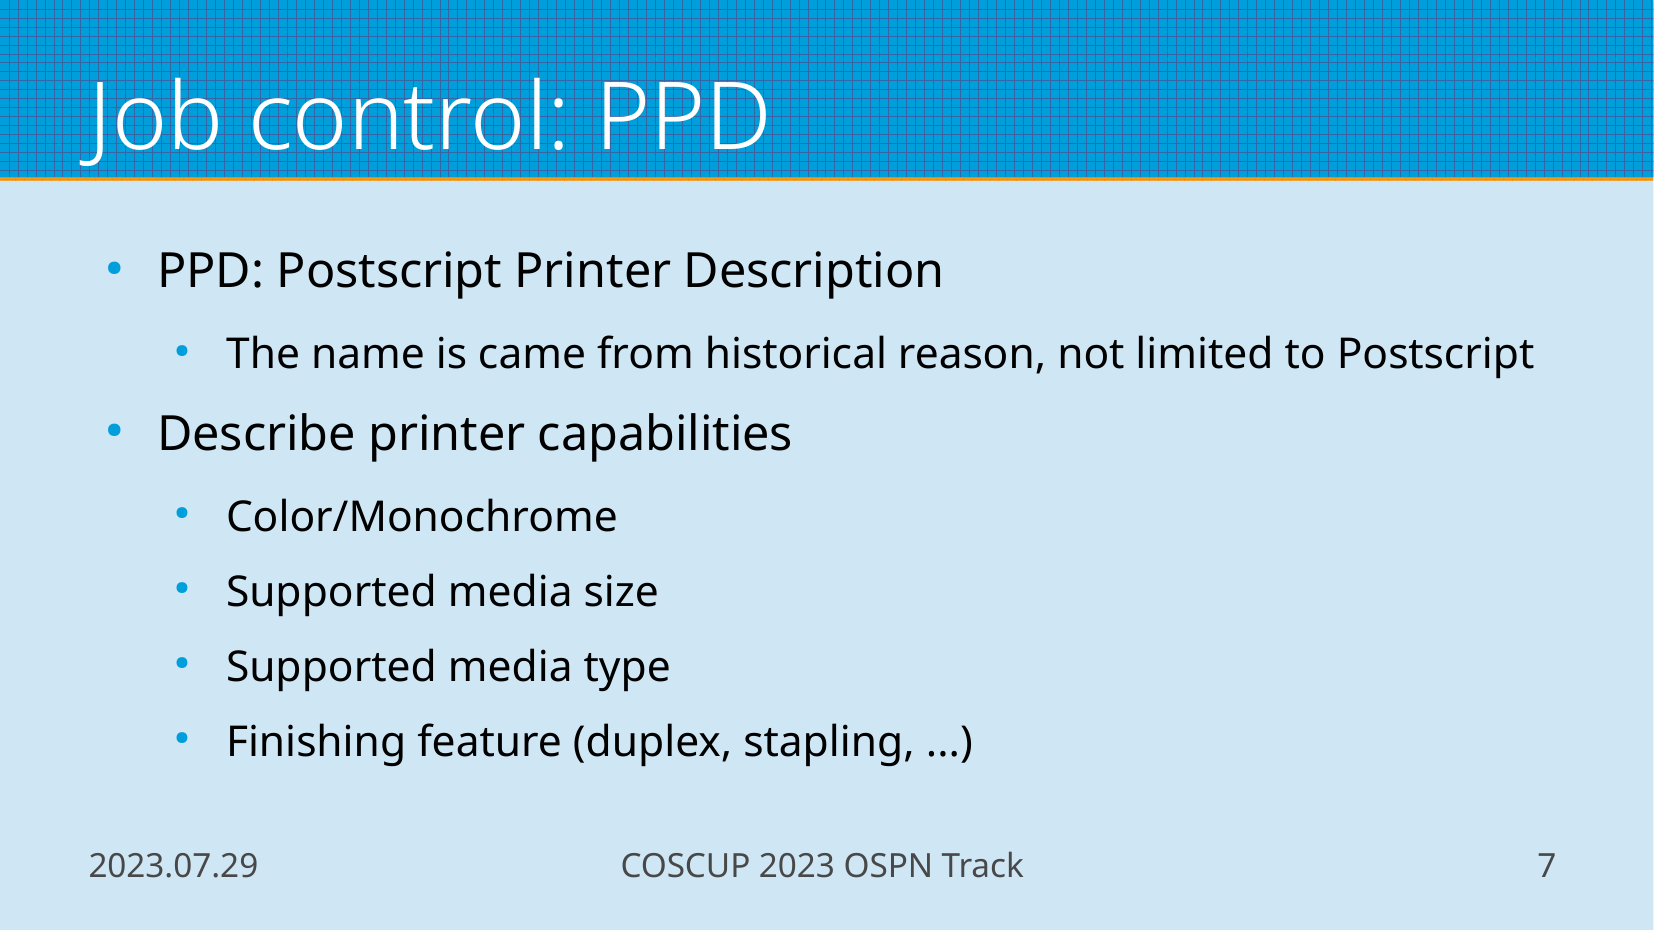

# Job control: PPD
PPD: Postscript Printer Description
The name is came from historical reason, not limited to Postscript
Describe printer capabilities
Color/Monochrome
Supported media size
Supported media type
Finishing feature (duplex, stapling, ...)
2023.07.29
COSCUP 2023 OSPN Track
7